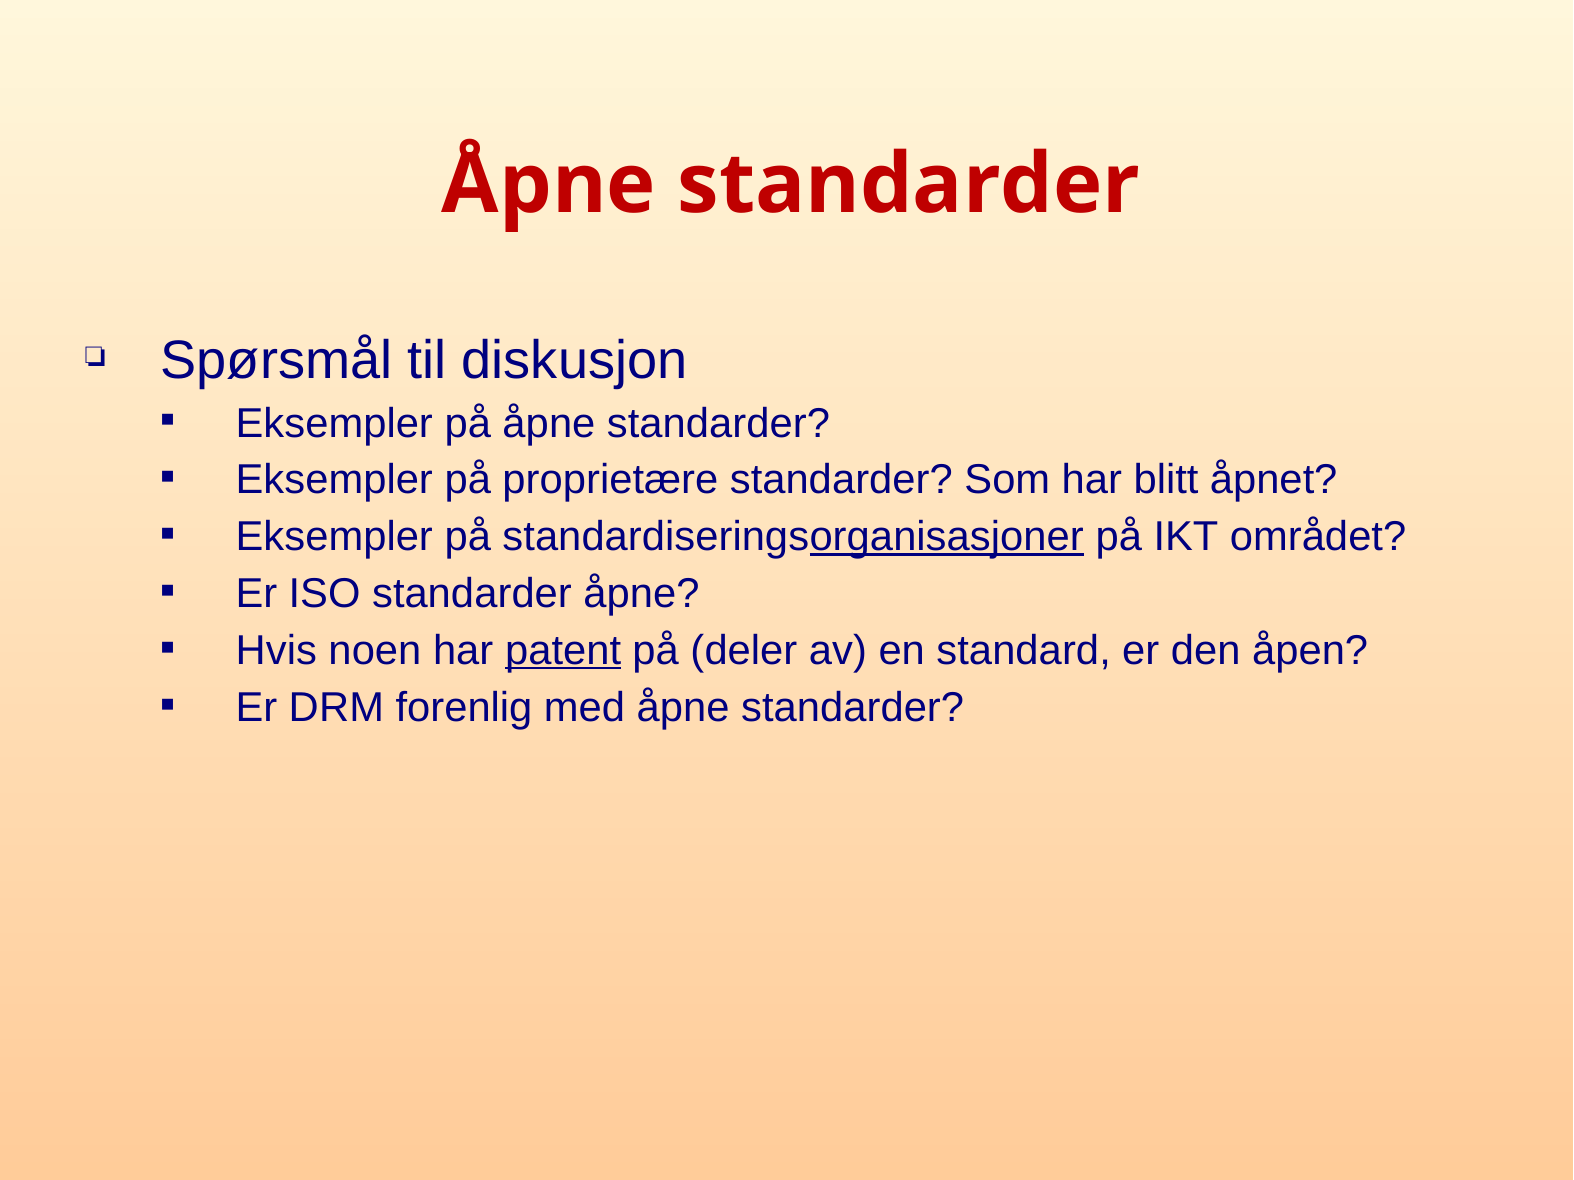

# Åpne standarder
Spørsmål til diskusjon
Eksempler på åpne standarder?
Eksempler på proprietære standarder? Som har blitt åpnet?
Eksempler på standardiseringsorganisasjoner på IKT området?
Er ISO standarder åpne?
Hvis noen har patent på (deler av) en standard, er den åpen?
Er DRM forenlig med åpne standarder?